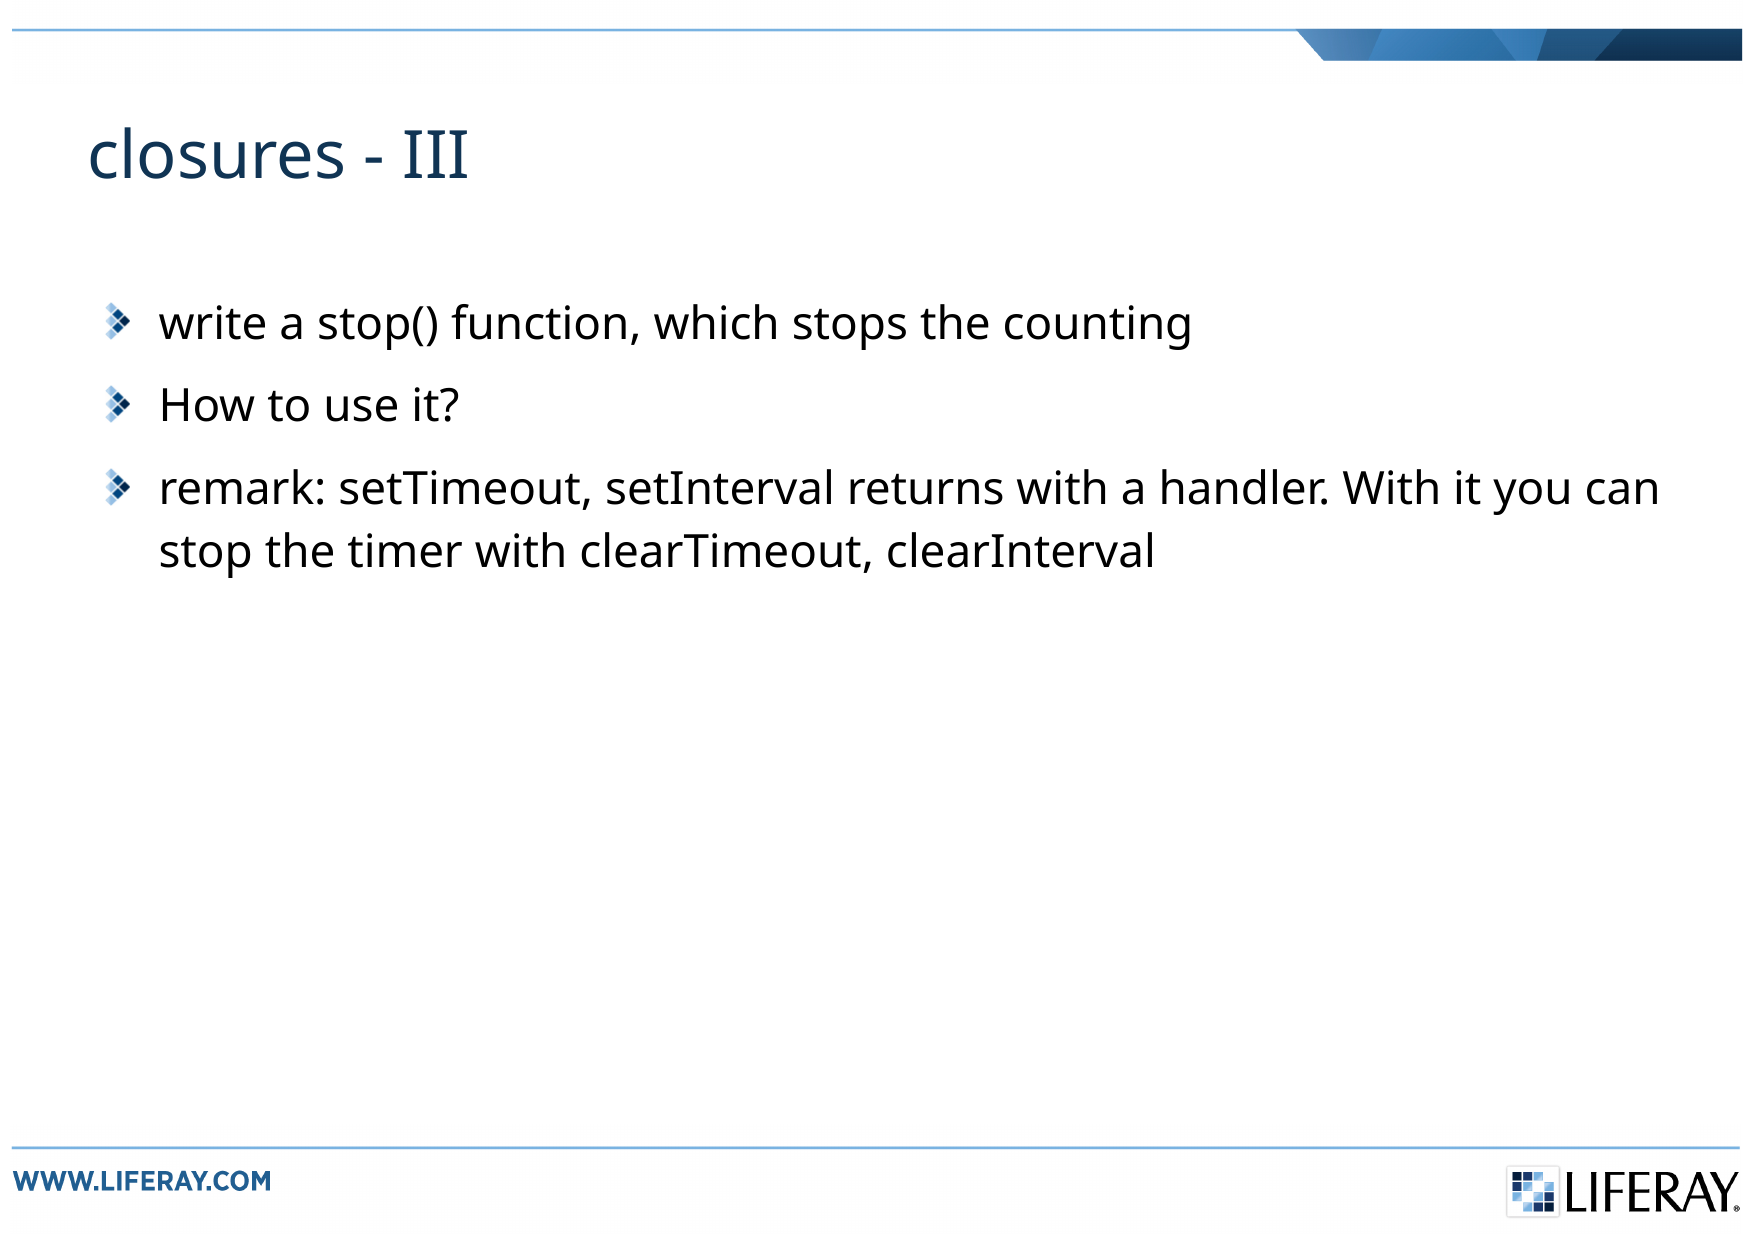

# closures - III
write a stop() function, which stops the counting
How to use it?
remark: setTimeout, setInterval returns with a handler. With it you can stop the timer with clearTimeout, clearInterval